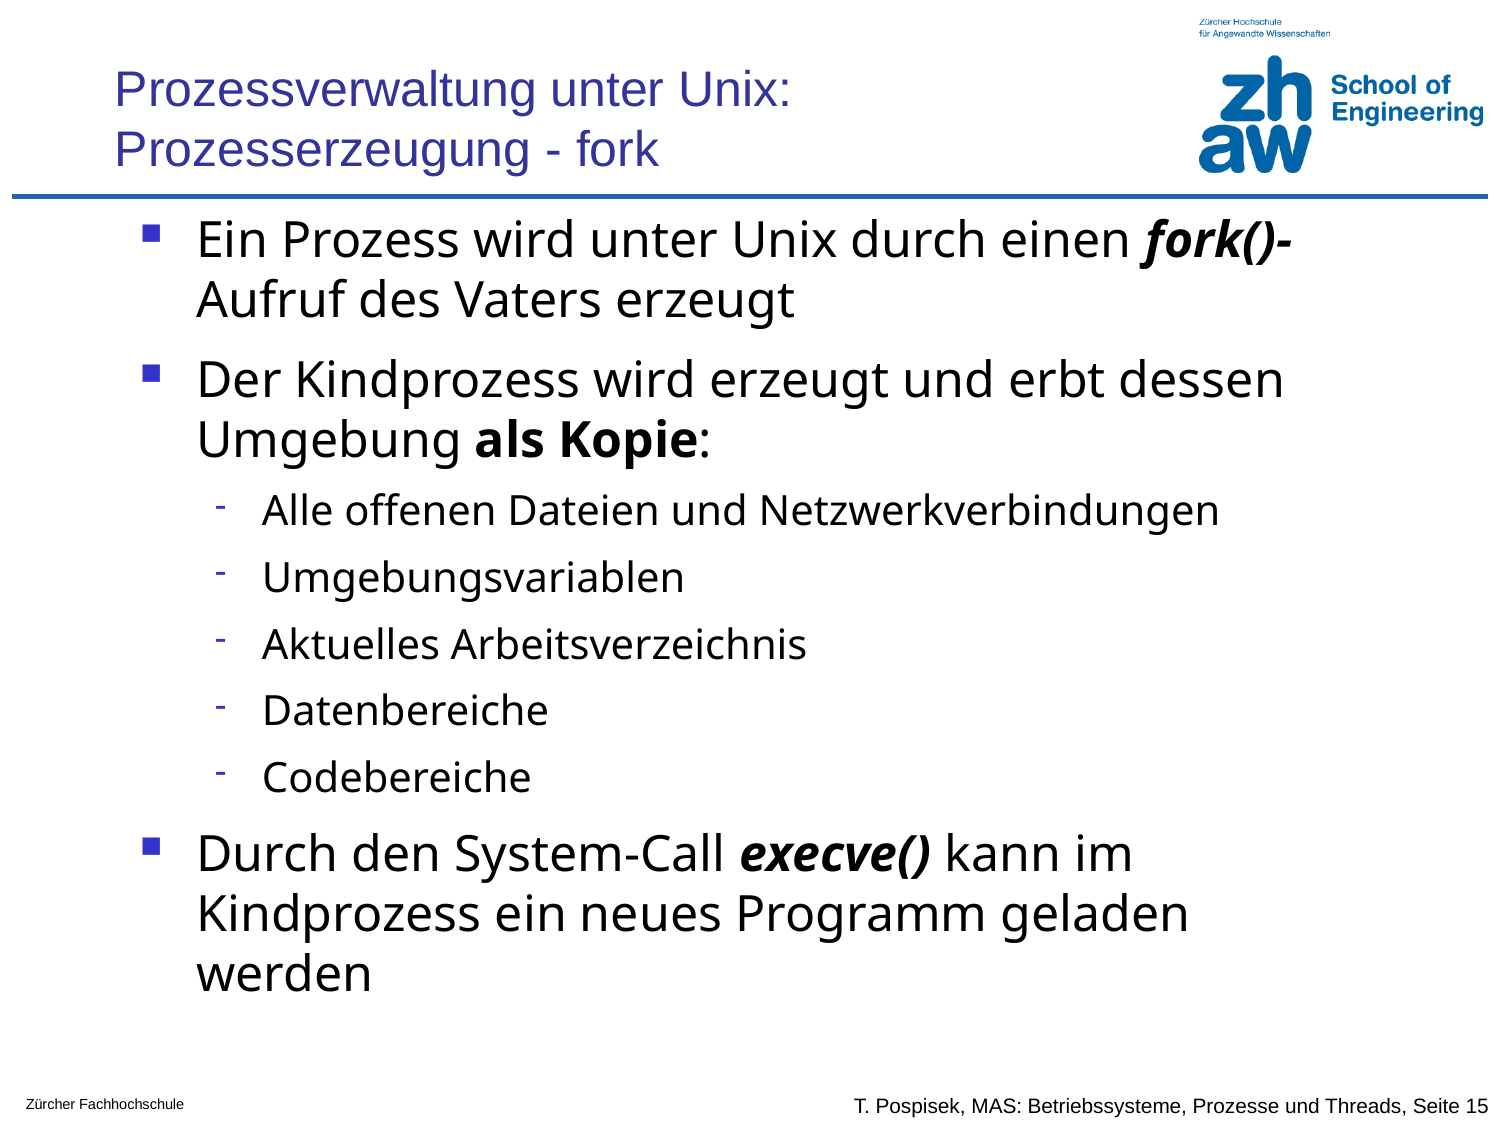

# Prozessverwaltung unter Unix: Prozesserzeugung - fork
Ein Prozess wird unter Unix durch einen fork()-Aufruf des Vaters erzeugt
Der Kindprozess wird erzeugt und erbt dessen Umgebung als Kopie:
Alle offenen Dateien und Netzwerkverbindungen
Umgebungsvariablen
Aktuelles Arbeitsverzeichnis
Datenbereiche
Codebereiche
Durch den System-Call execve() kann im Kindprozess ein neues Programm geladen werden